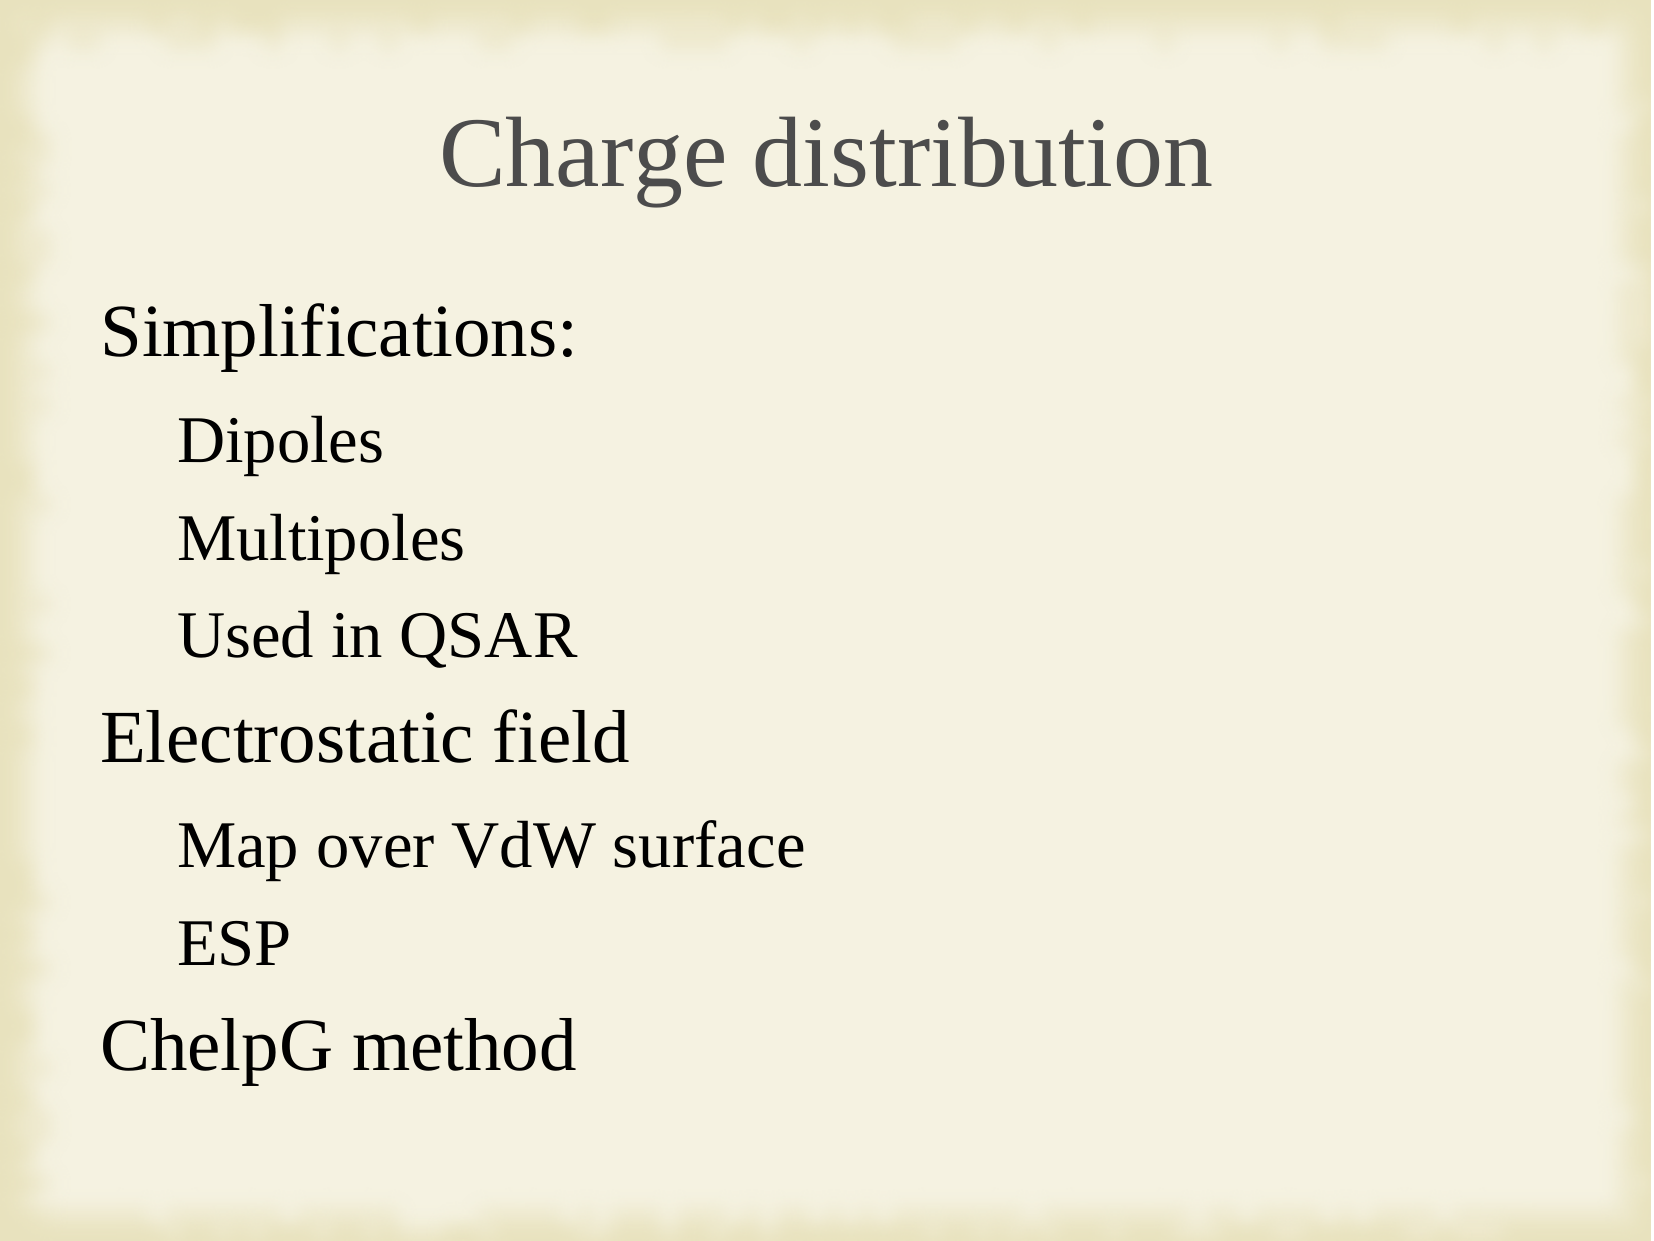

# Charge distribution
Simplifications:
Dipoles
Multipoles
Used in QSAR
Electrostatic field
Map over VdW surface
ESP
ChelpG method